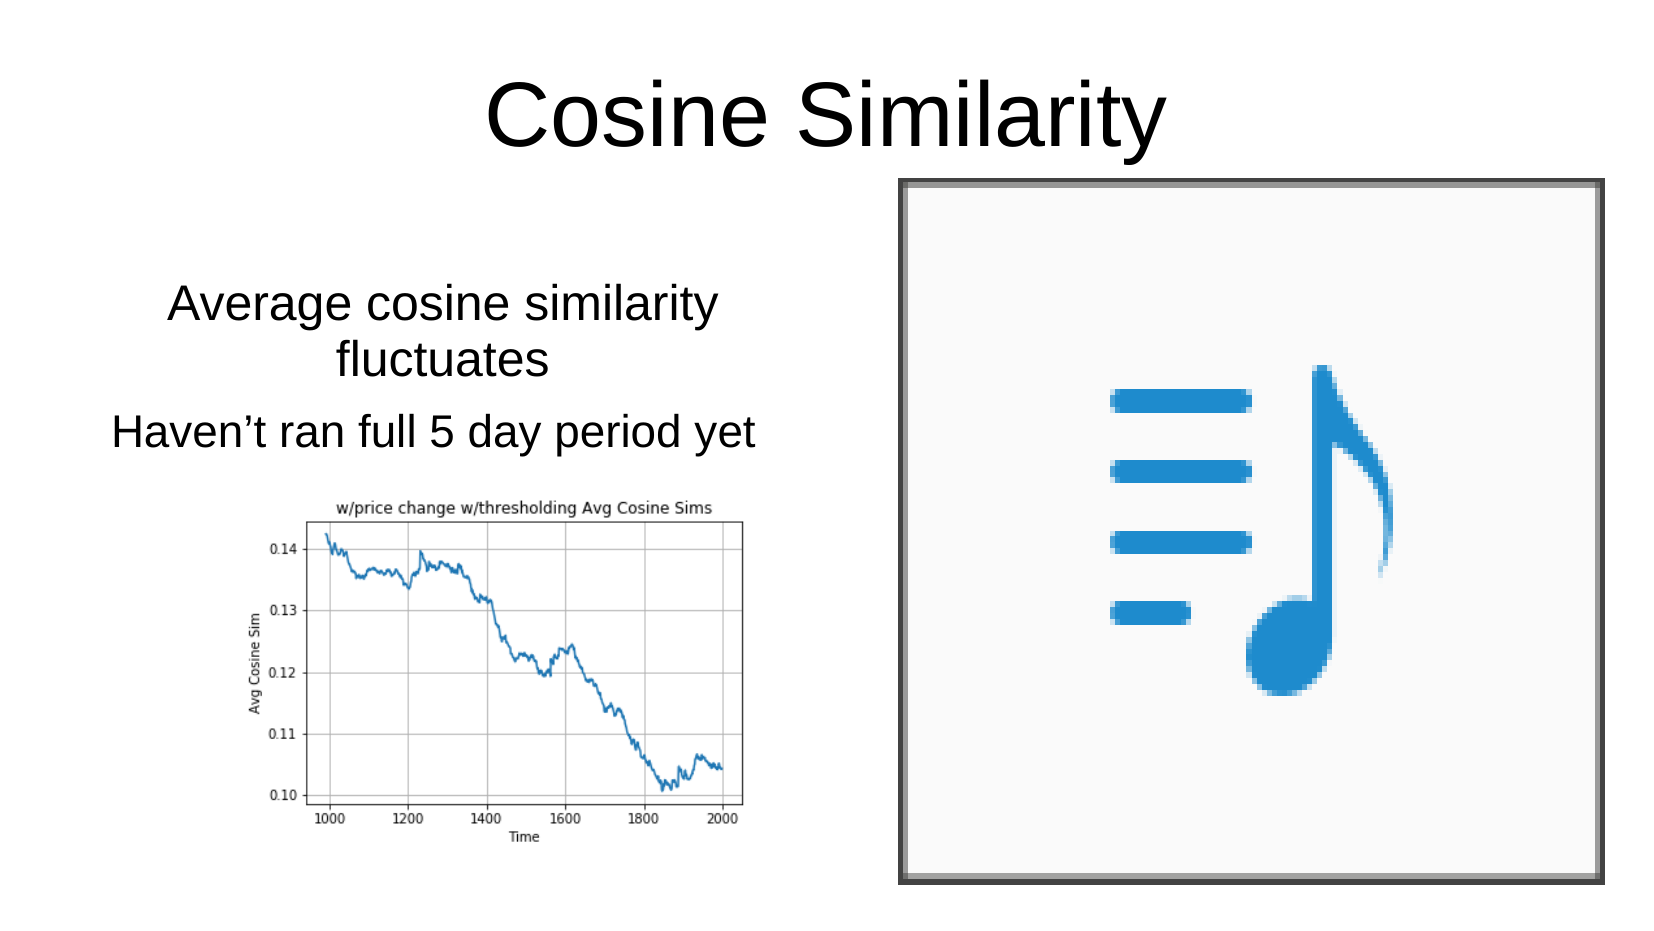

# Cosine Similarity
Average cosine similarity fluctuates
Haven’t ran full 5 day period yet